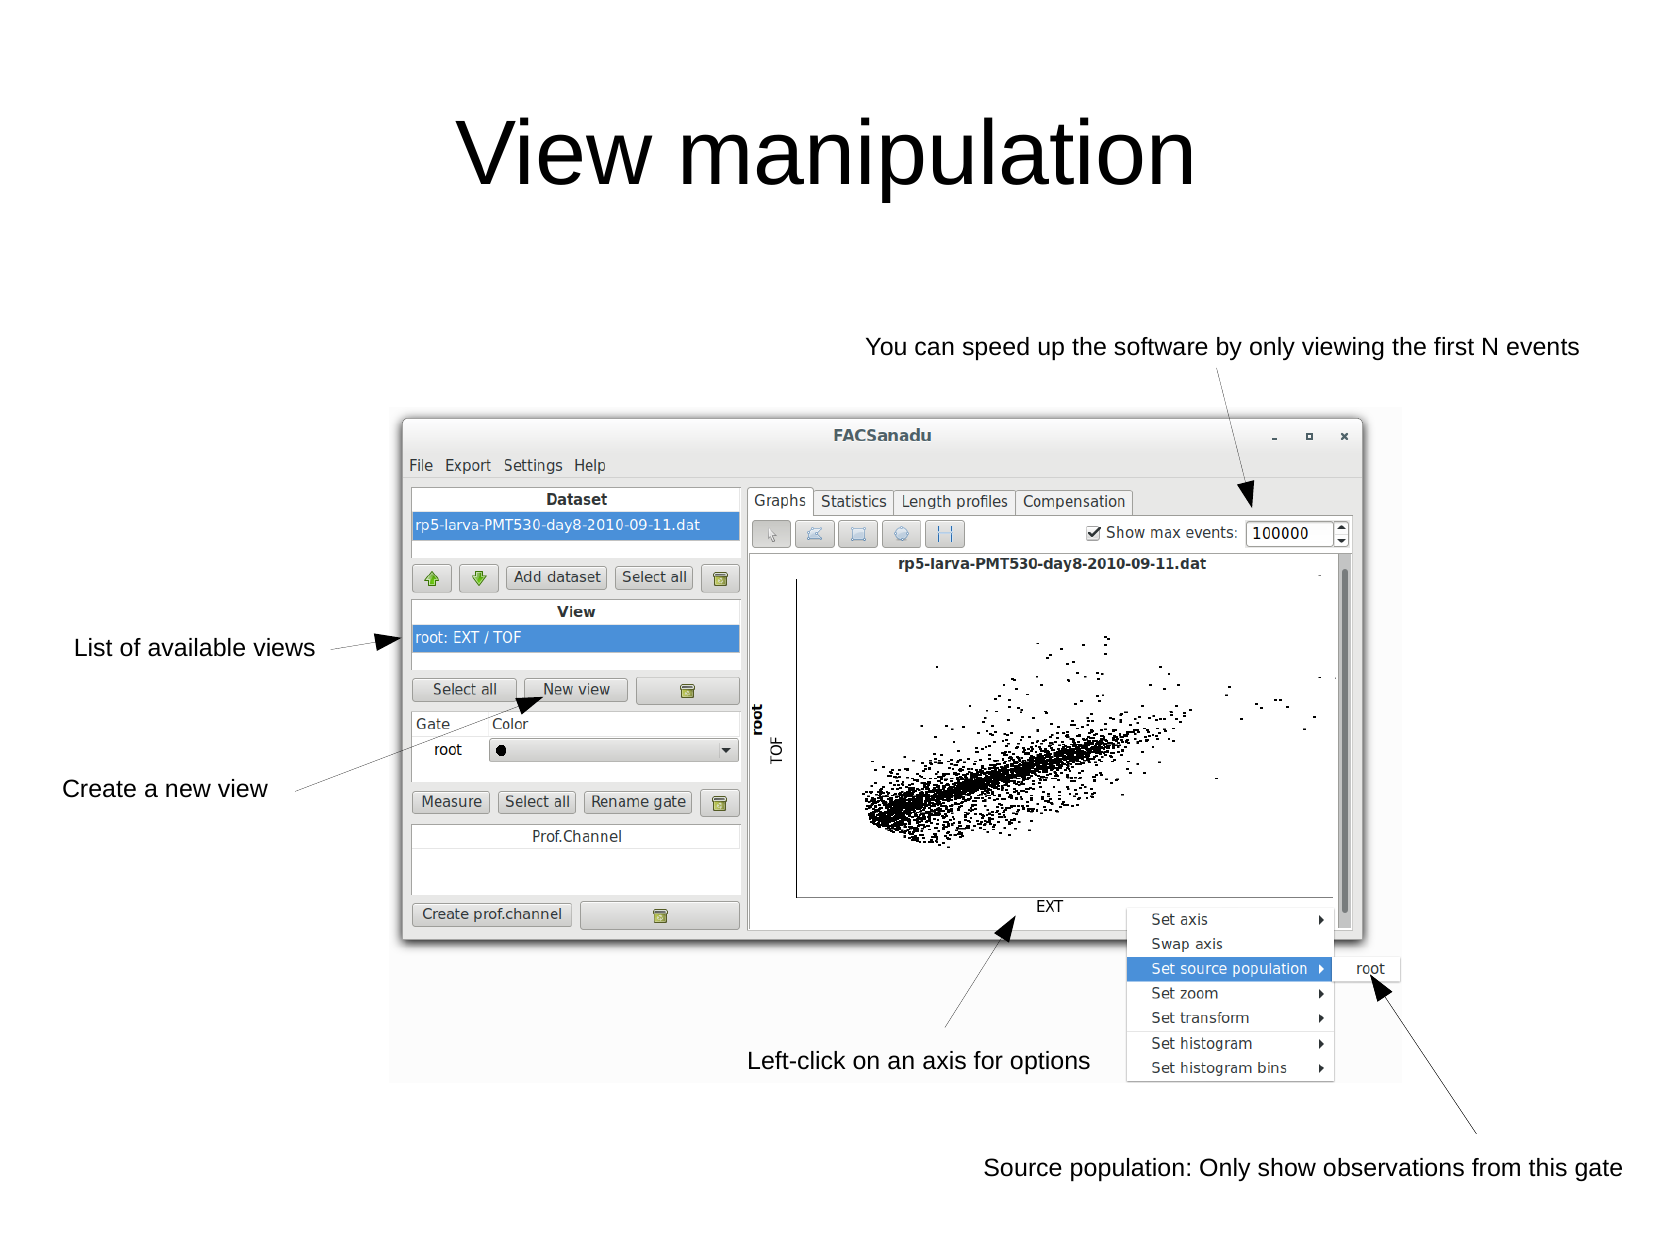

# View manipulation
You can speed up the software by only viewing the first N events
List of available views
Create a new view
Left-click on an axis for options
Source population: Only show observations from this gate